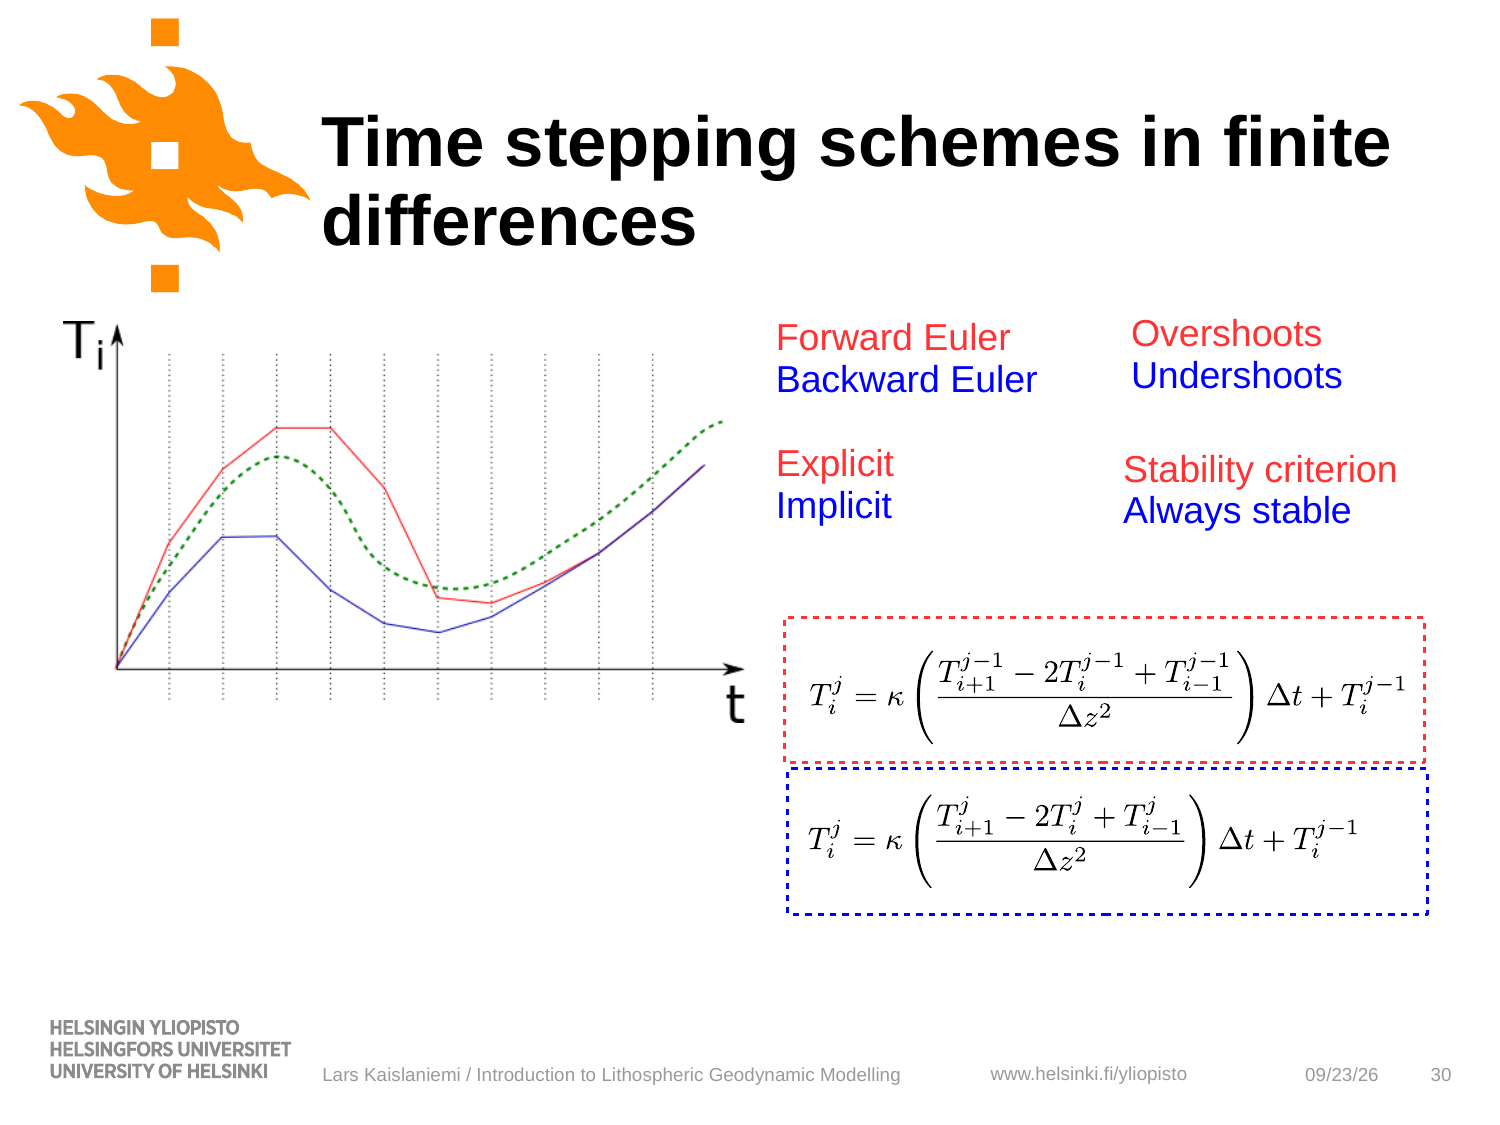

# Time stepping schemes in finite differences
Overshoots
Undershoots
Forward Euler
Backward Euler
Explicit
Implicit
Stability criterion
Always stable
Lars Kaislaniemi / Introduction to Lithospheric Geodynamic Modelling
30